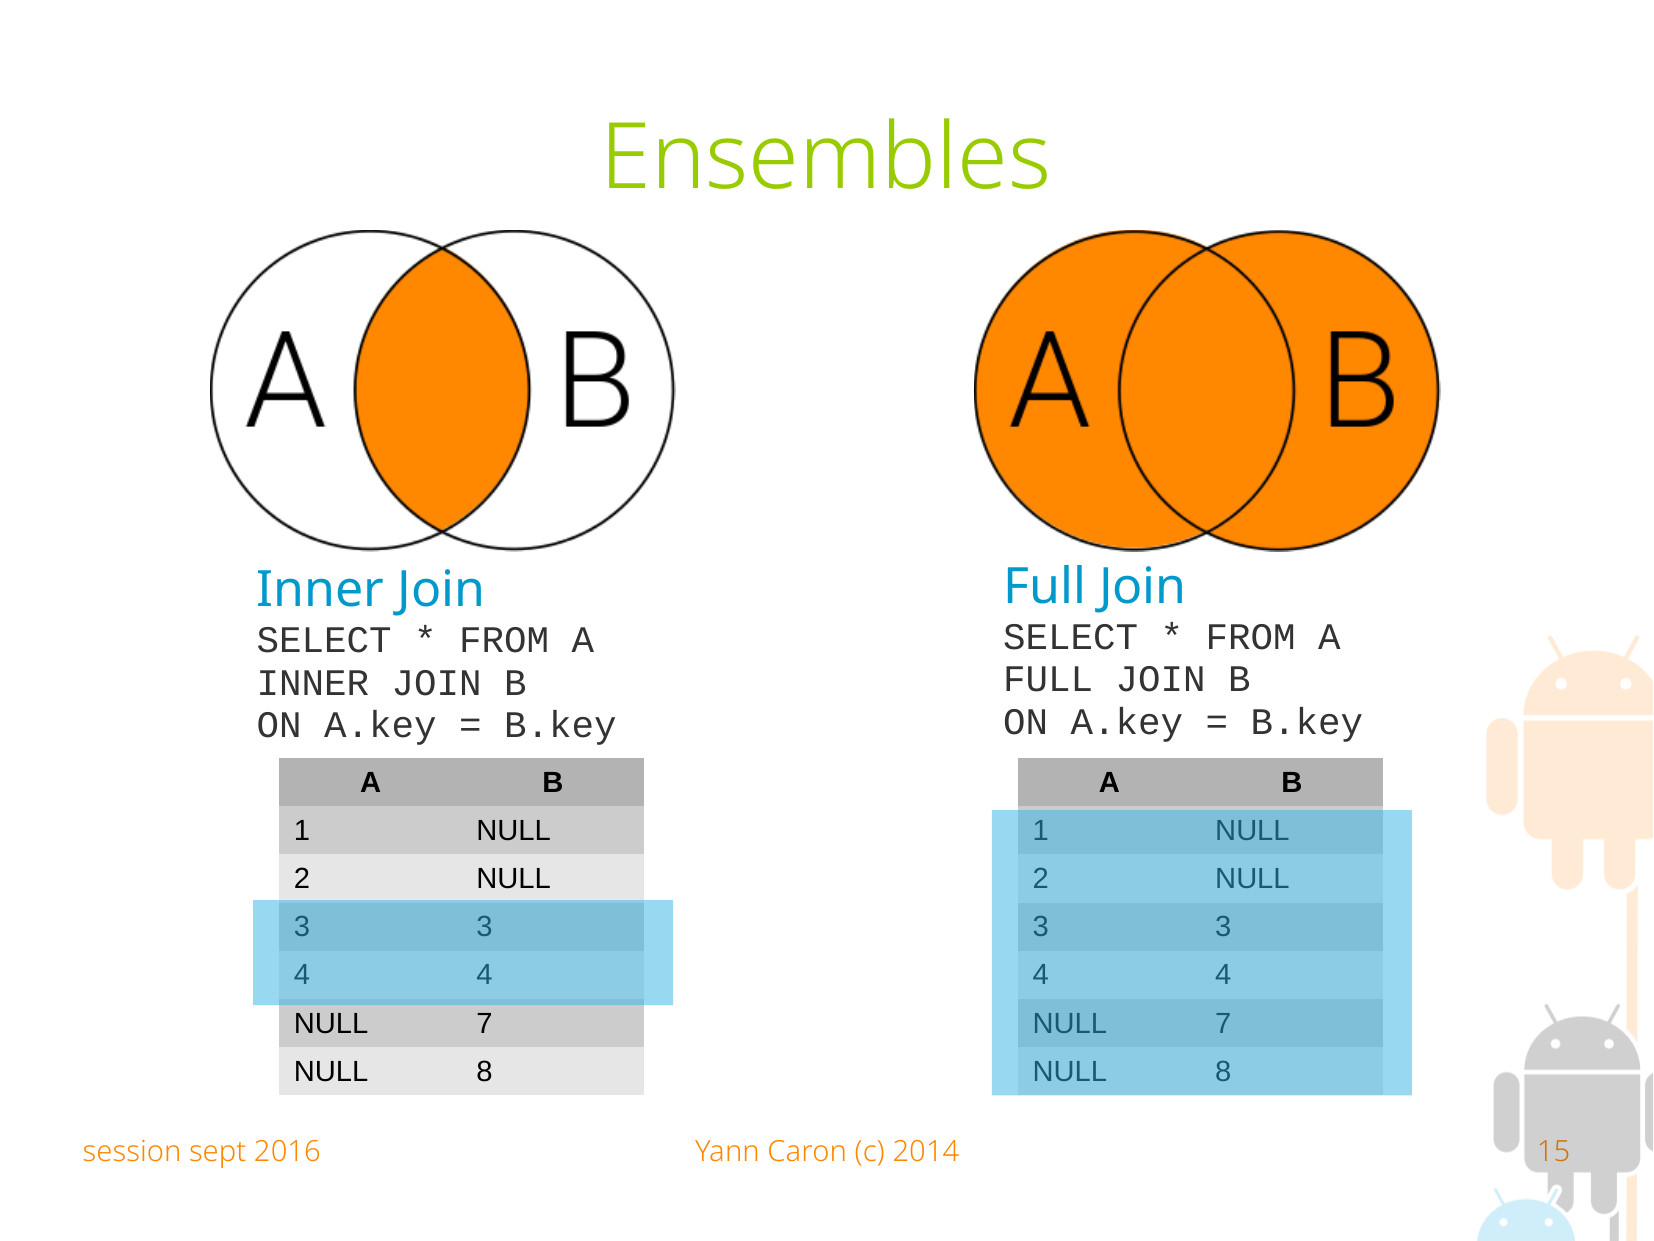

# Ensembles
Full Join
SELECT * FROM A
FULL JOIN B
ON A.key = B.key
Inner Join
SELECT * FROM A
INNER JOIN B
ON A.key = B.key
| A | B |
| --- | --- |
| 1 | NULL |
| 2 | NULL |
| 3 | 3 |
| 4 | 4 |
| NULL | 7 |
| NULL | 8 |
| A | B |
| --- | --- |
| 1 | NULL |
| 2 | NULL |
| 3 | 3 |
| 4 | 4 |
| NULL | 7 |
| NULL | 8 |
session sept 2016
Yann Caron (c) 2014
15